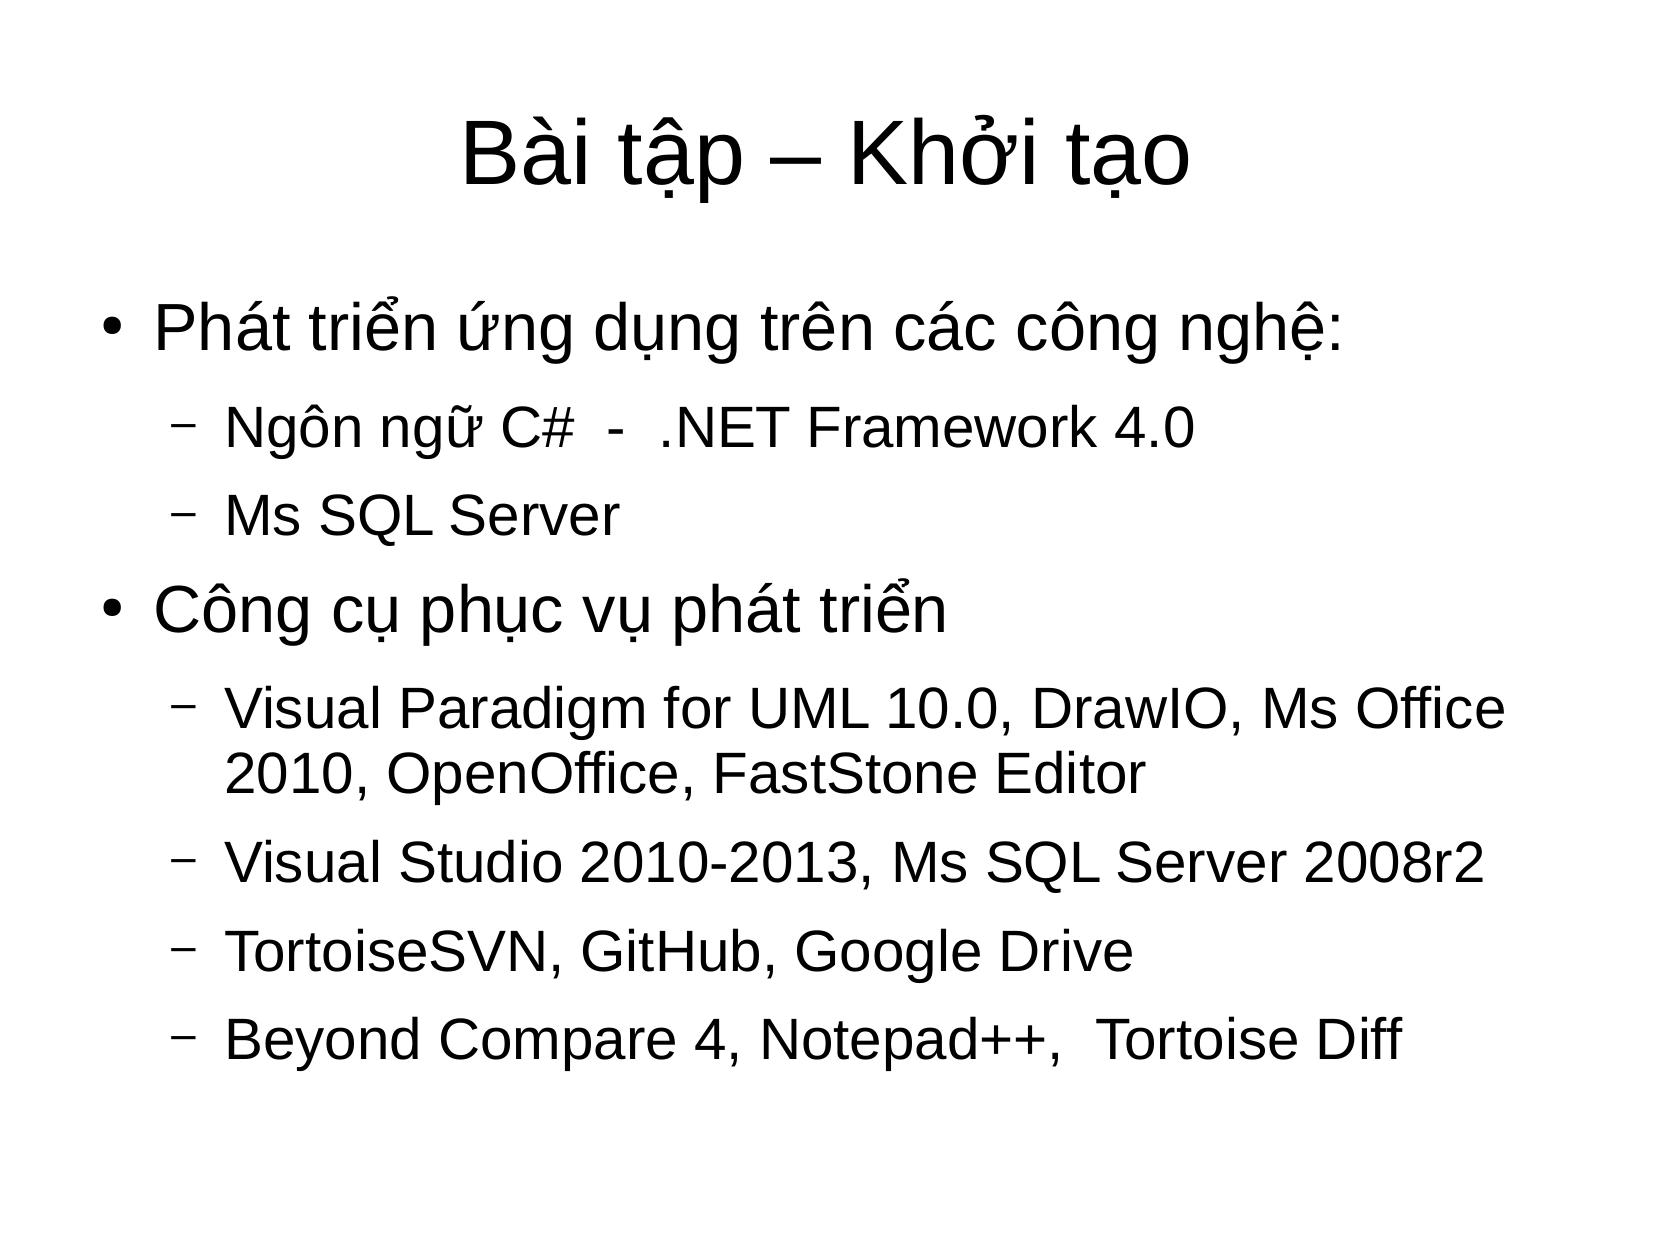

# Bài tập – Khởi tạo
Phát triển ứng dụng trên các công nghệ:
Ngôn ngữ C# - .NET Framework 4.0
Ms SQL Server
Công cụ phục vụ phát triển
Visual Paradigm for UML 10.0, DrawIO, Ms Office 2010, OpenOffice, FastStone Editor
Visual Studio 2010-2013, Ms SQL Server 2008r2
TortoiseSVN, GitHub, Google Drive
Beyond Compare 4, Notepad++, Tortoise Diff